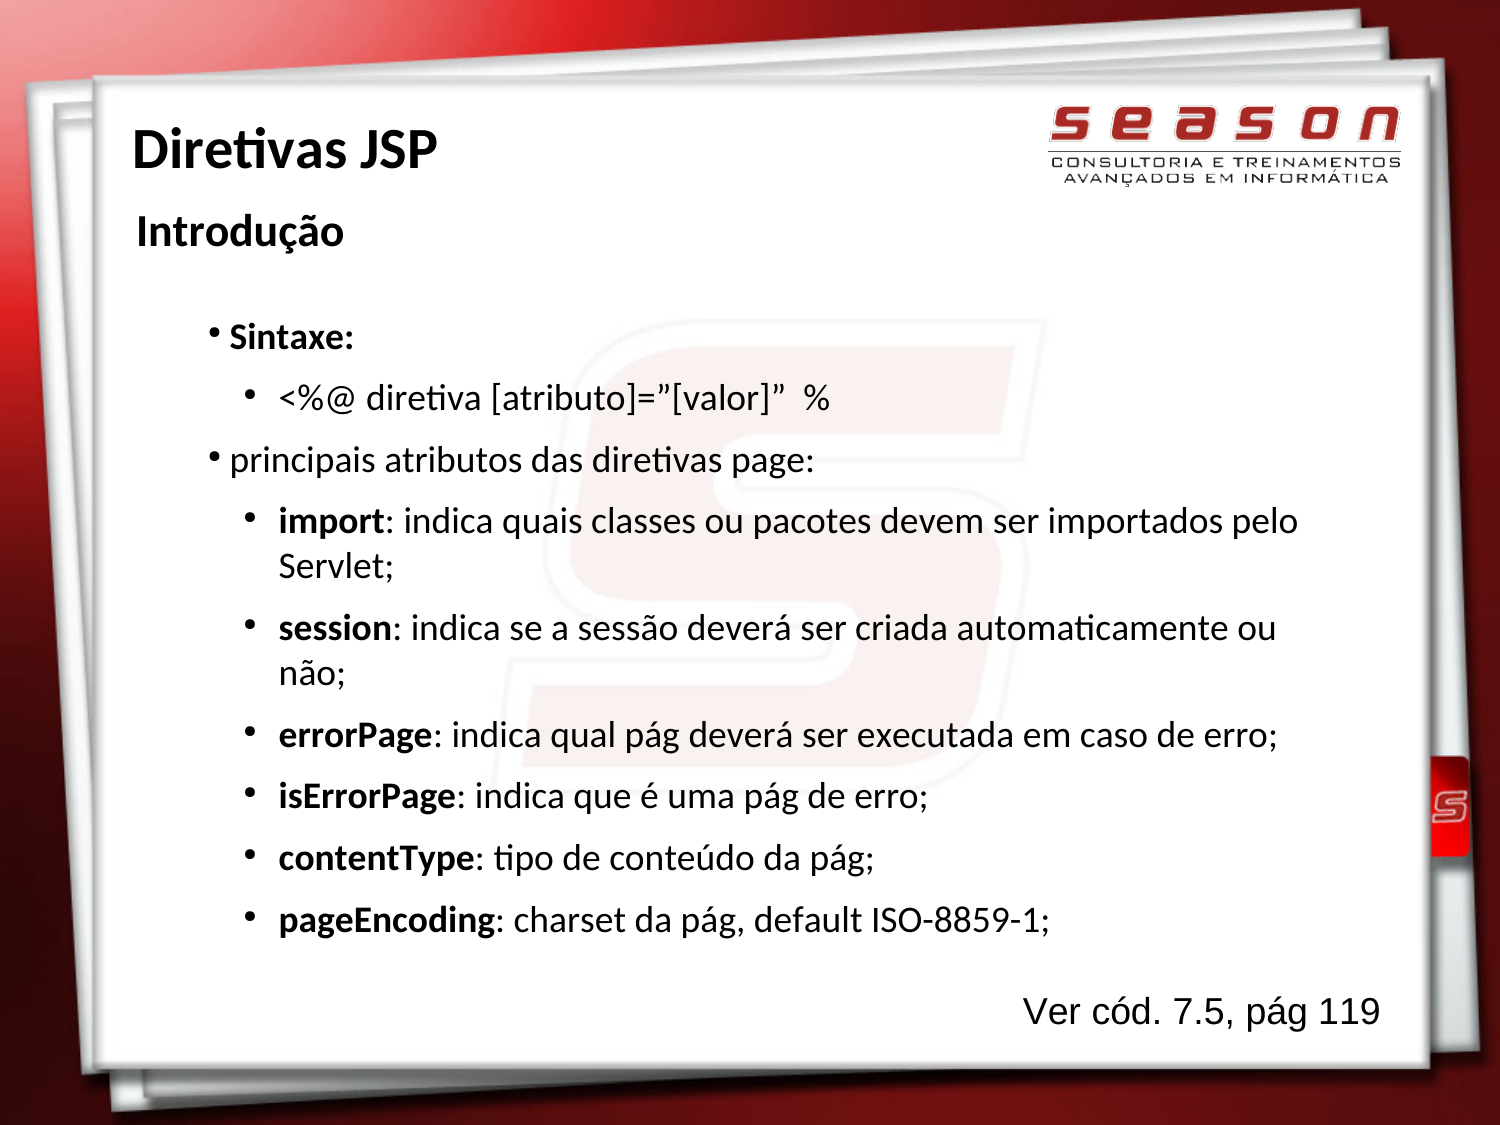

# Diretivas JSP
Introdução
 Sintaxe:
<%@ diretiva [atributo]=”[valor]” %
 principais atributos das diretivas page:
import: indica quais classes ou pacotes devem ser importados pelo Servlet;
session: indica se a sessão deverá ser criada automaticamente ou não;
errorPage: indica qual pág deverá ser executada em caso de erro;
isErrorPage: indica que é uma pág de erro;
contentType: tipo de conteúdo da pág;
pageEncoding: charset da pág, default ISO-8859-1;
Ver cód. 7.5, pág 119